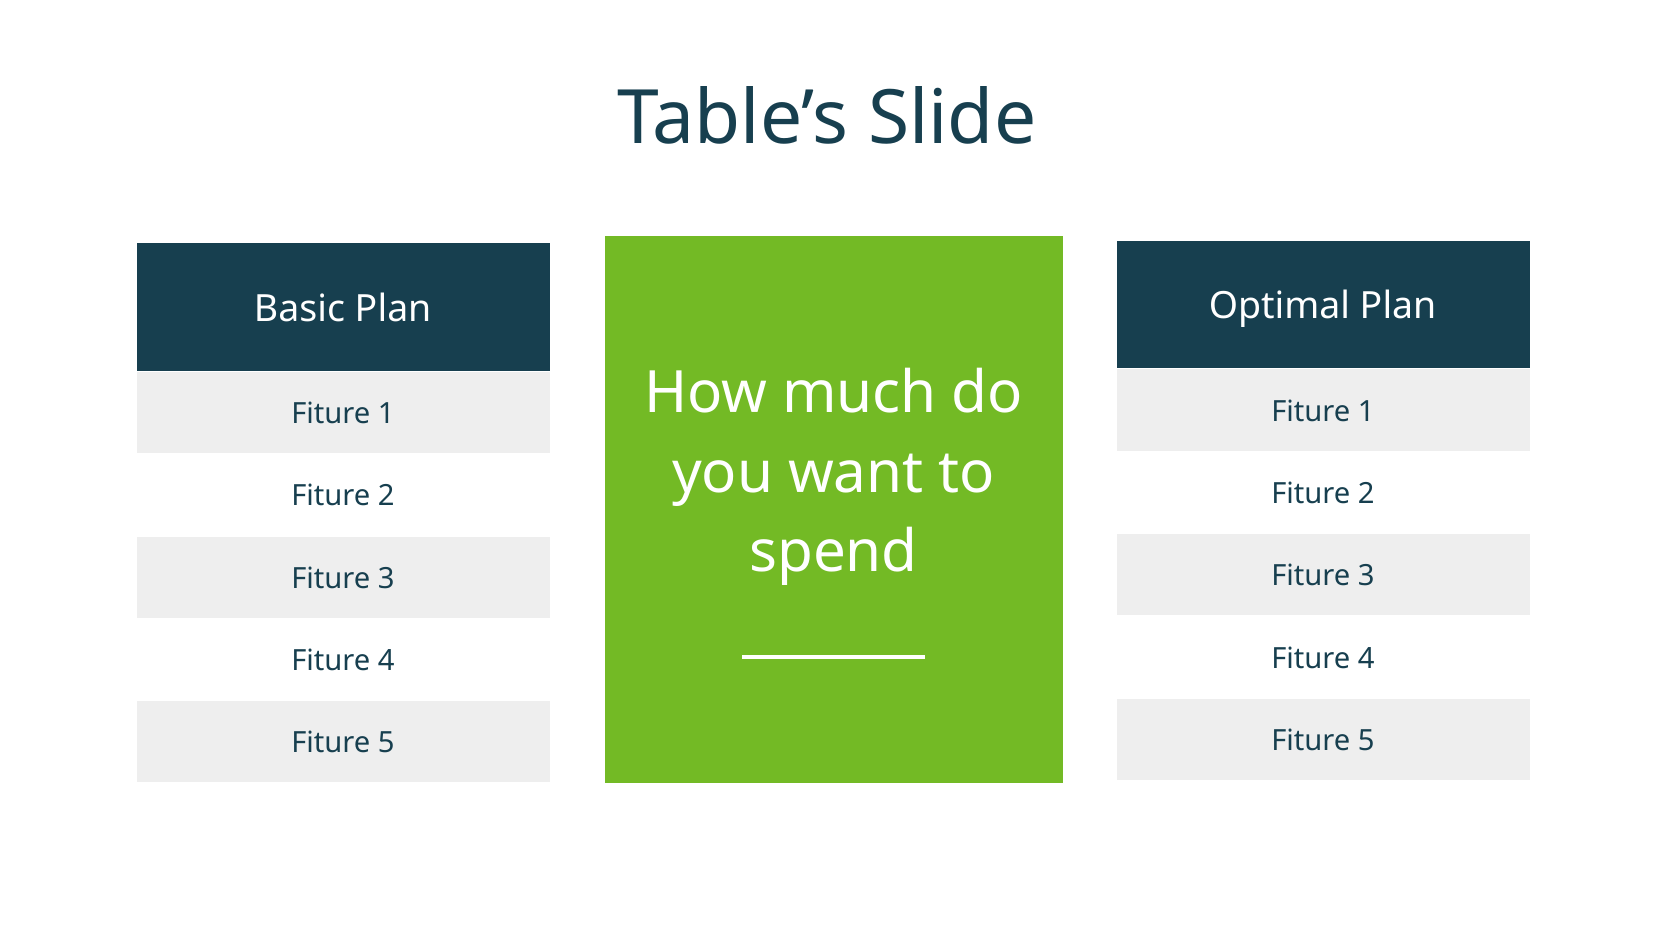

# Table’s Slide
| How much do you want to spend |
| --- |
| Optimal Plan |
| --- |
| Fiture 1 |
| Fiture 2 |
| Fiture 3 |
| Fiture 4 |
| Fiture 5 |
| Basic Plan |
| --- |
| Fiture 1 |
| Fiture 2 |
| Fiture 3 |
| Fiture 4 |
| Fiture 5 |